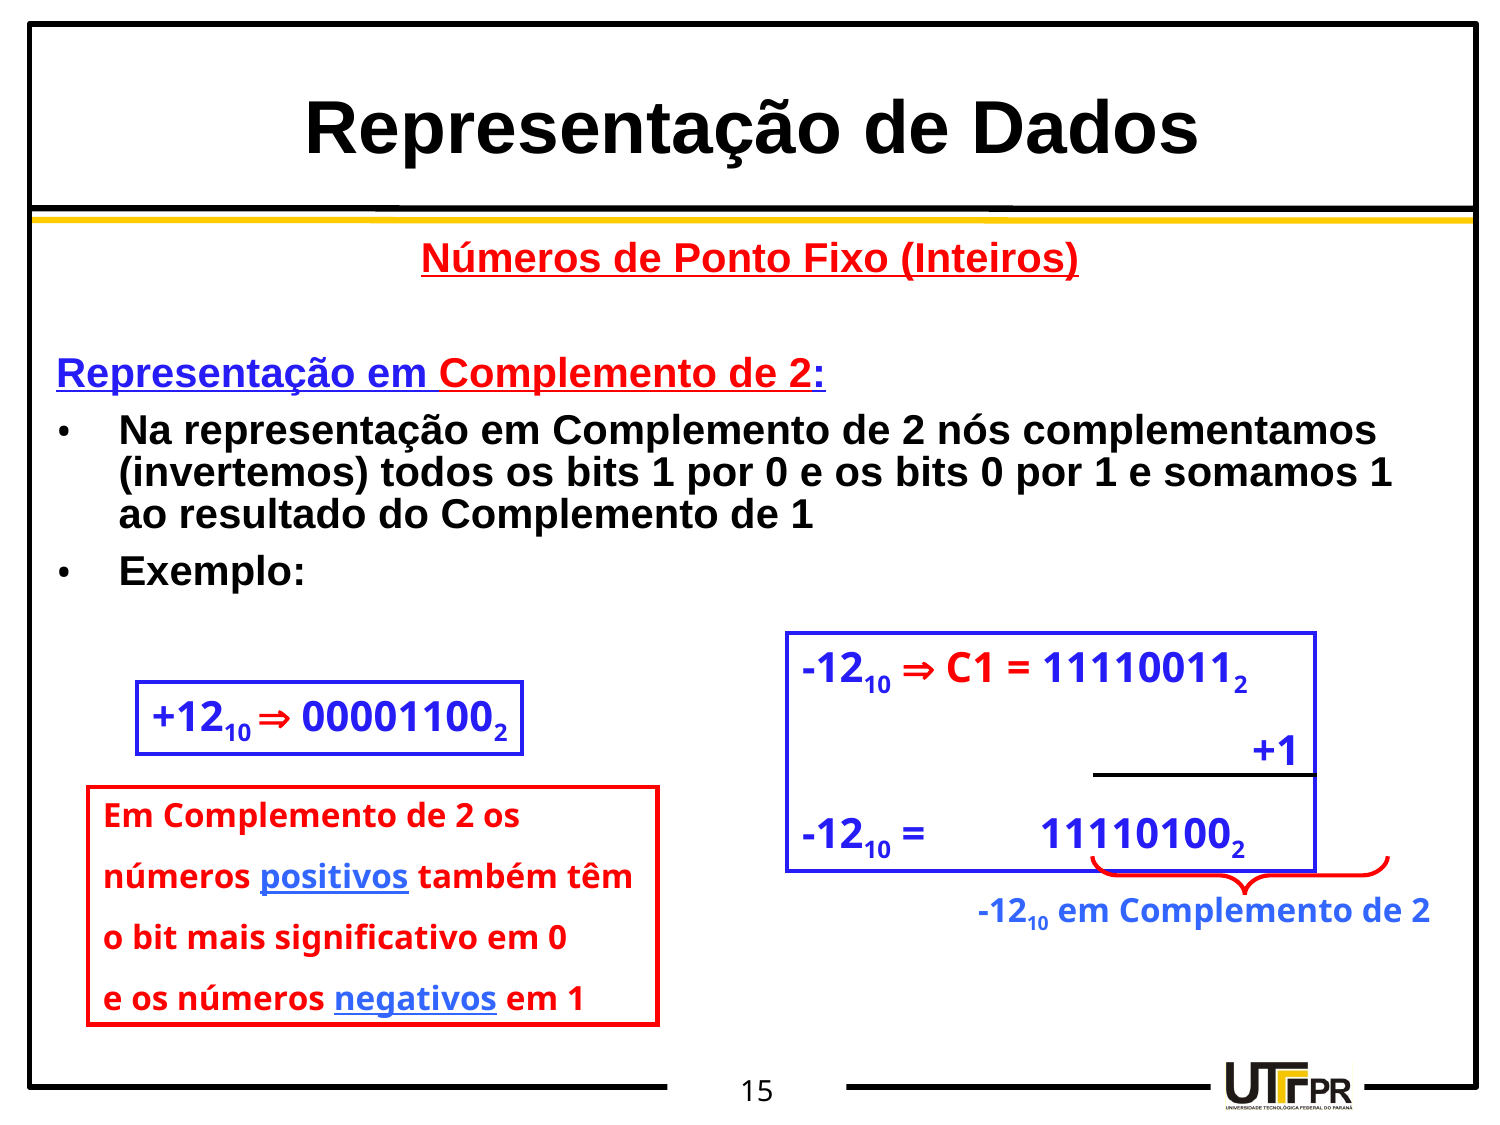

# Representação de Dados
Números de Ponto Fixo (Inteiros)
Representação em Complemento de 2:
Na representação em Complemento de 2 nós complementamos (invertemos) todos os bits 1 por 0 e os bits 0 por 1 e somamos 1 ao resultado do Complemento de 1
Exemplo:
-1210  C1 = 111100112
			+1
-1210 =	 111101002
+1210  000011002
Em Complemento de 2 os
números positivos também têm
o bit mais significativo em 0
e os números negativos em 1
-1210 em Complemento de 2